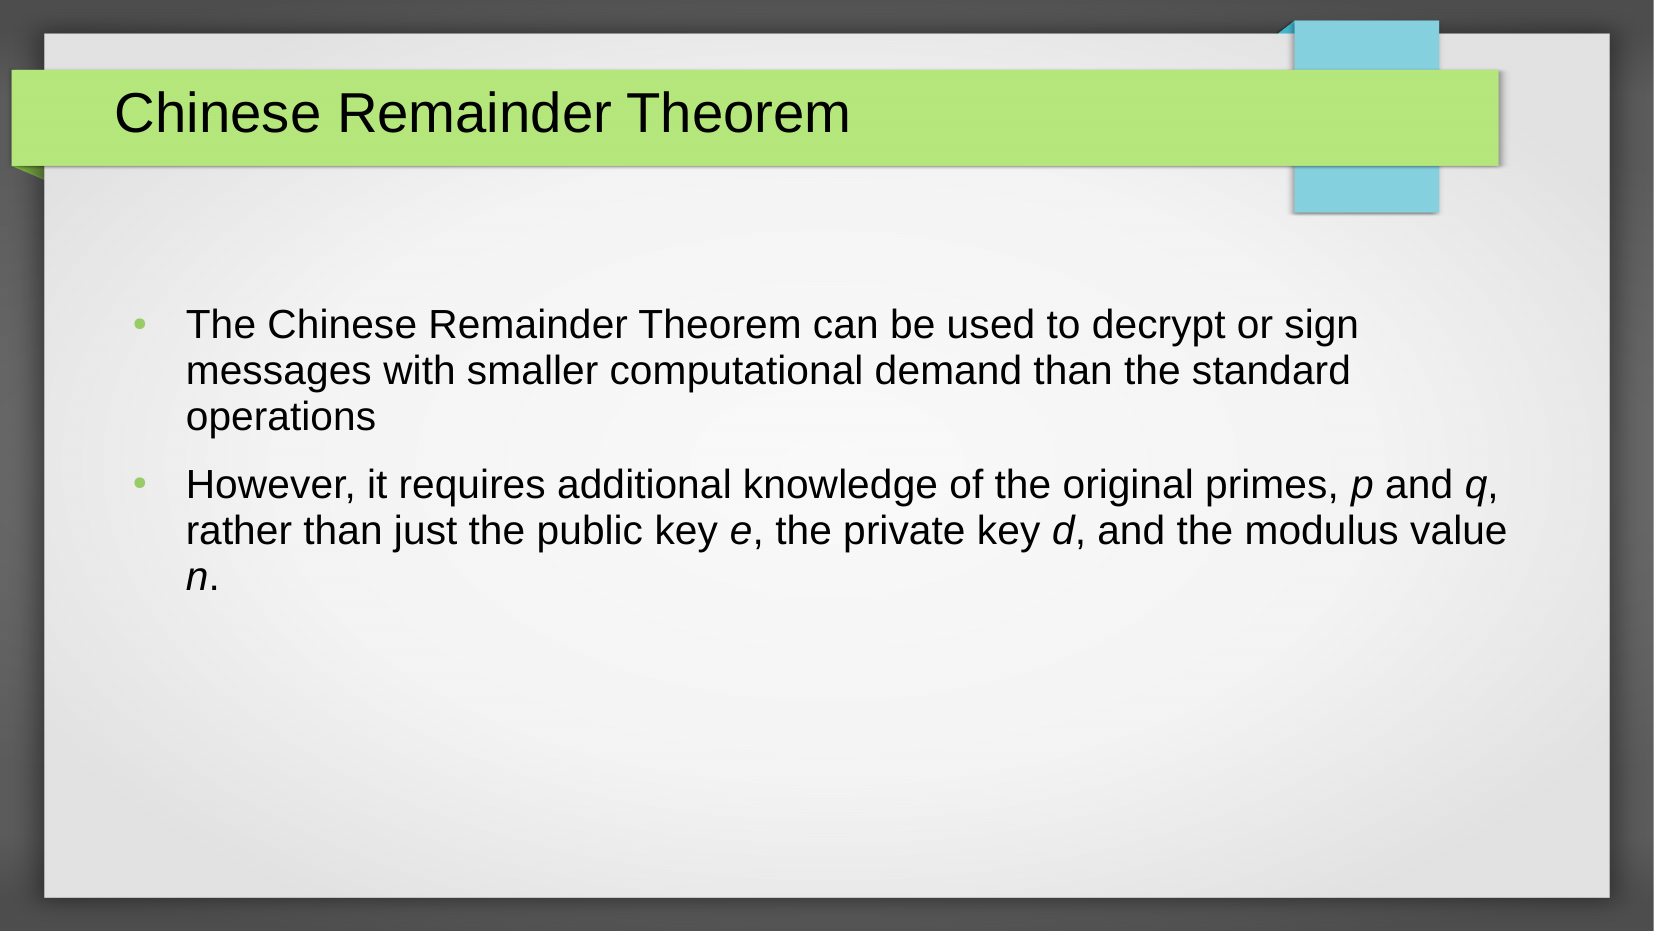

# Chinese Remainder Theorem
The Chinese Remainder Theorem can be used to decrypt or sign messages with smaller computational demand than the standard operations
However, it requires additional knowledge of the original primes, p and q, rather than just the public key e, the private key d, and the modulus value n.